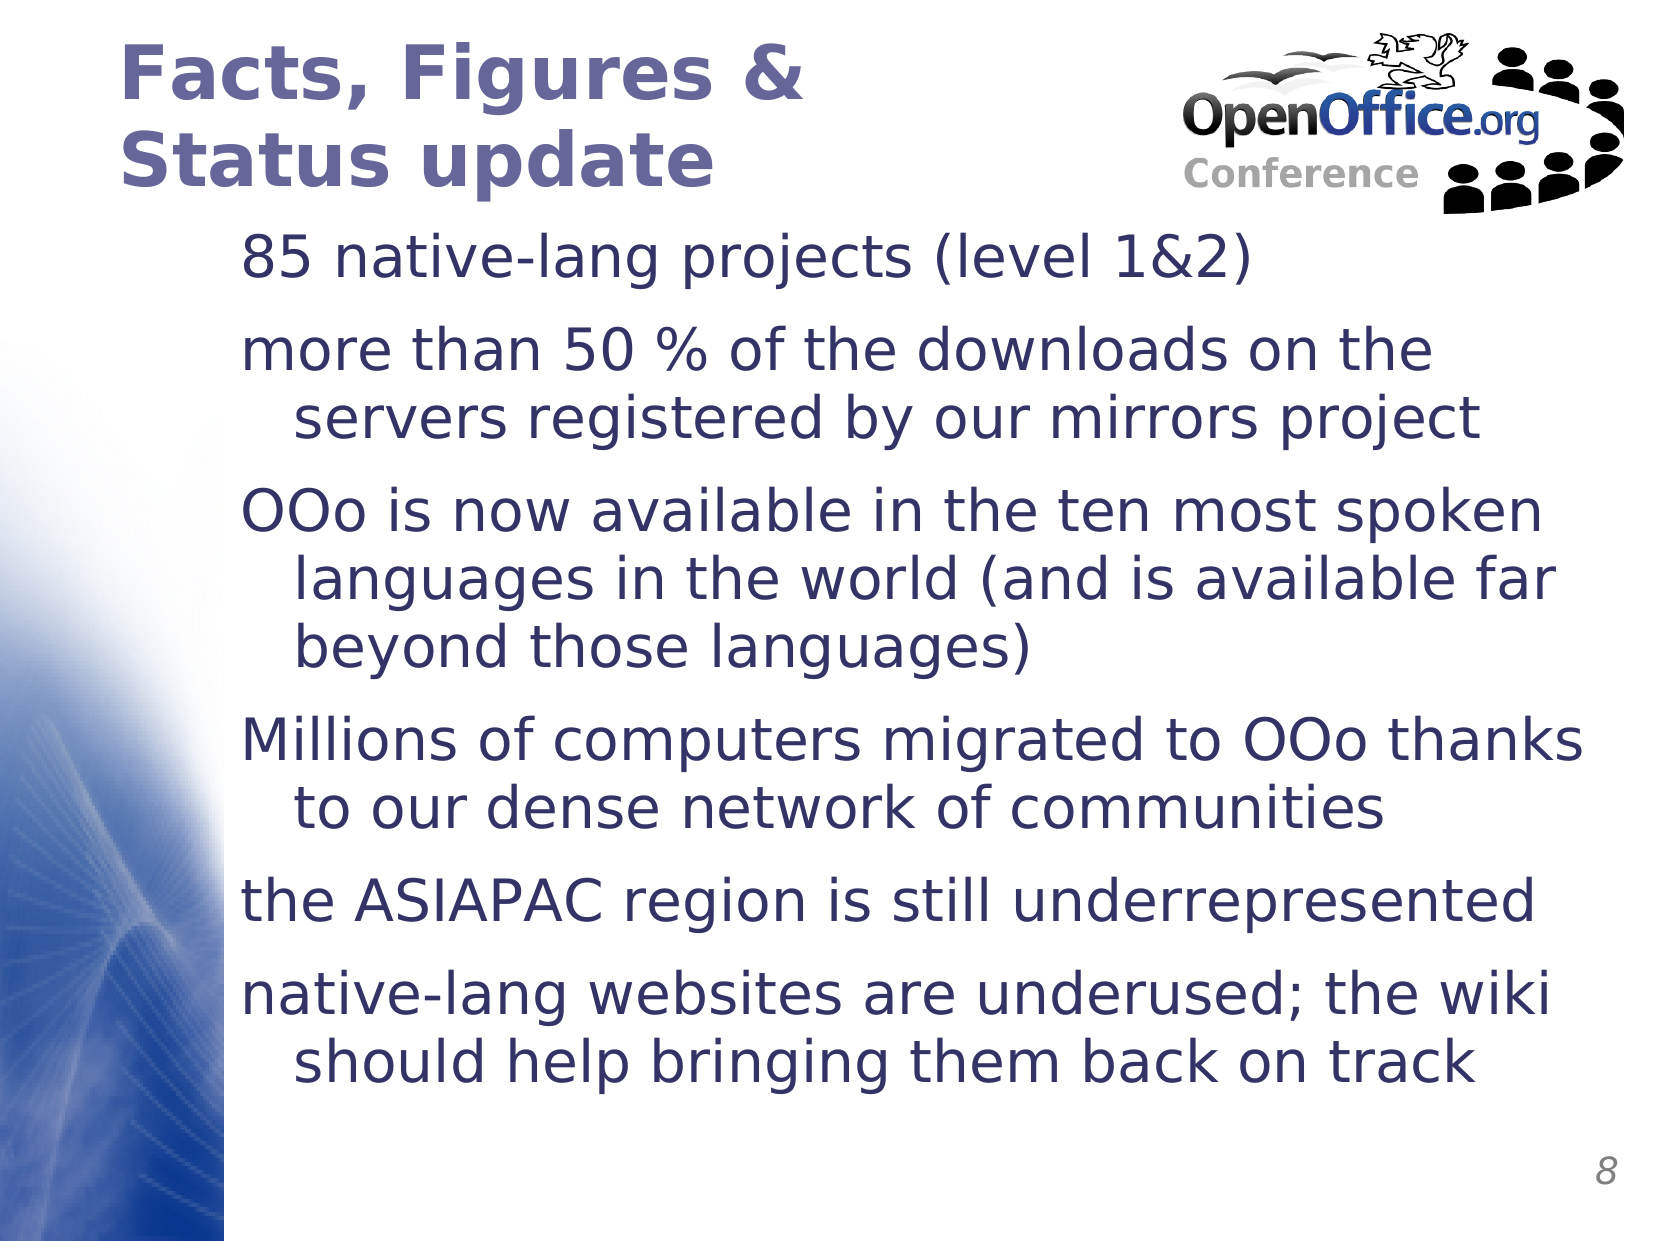

# Facts, Figures & Status update
85 native-lang projects (level 1&2)
more than 50 % of the downloads on the servers registered by our mirrors project
OOo is now available in the ten most spoken languages in the world (and is available far beyond those languages)
Millions of computers migrated to OOo thanks to our dense network of communities
the ASIAPAC region is still underrepresented
native-lang websites are underused; the wiki should help bringing them back on track